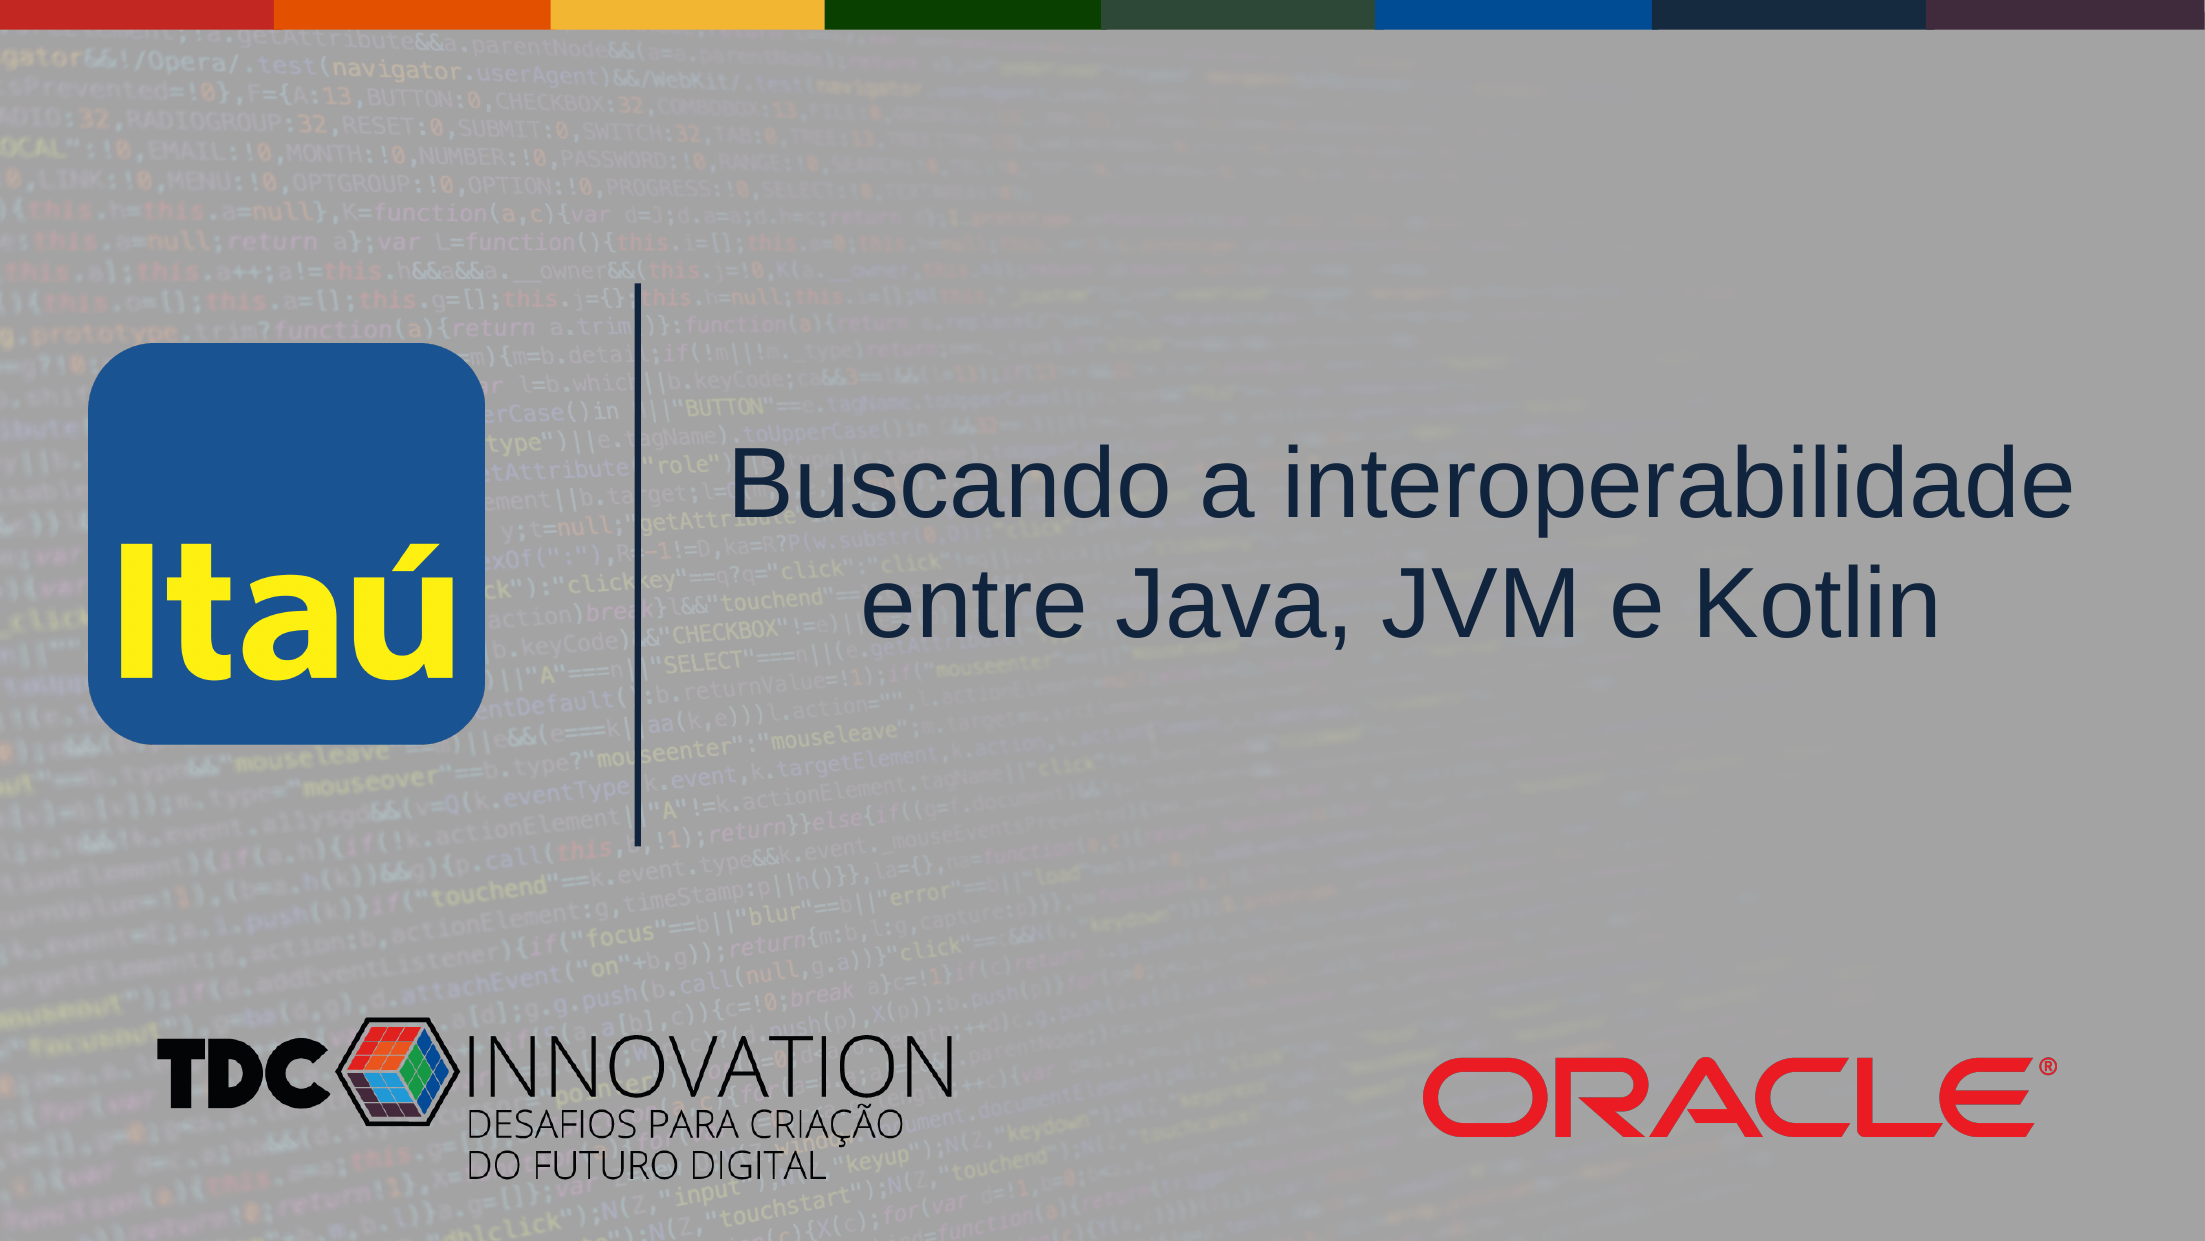

Buscando a interoperabilidade
entre Java, JVM e Kotlin